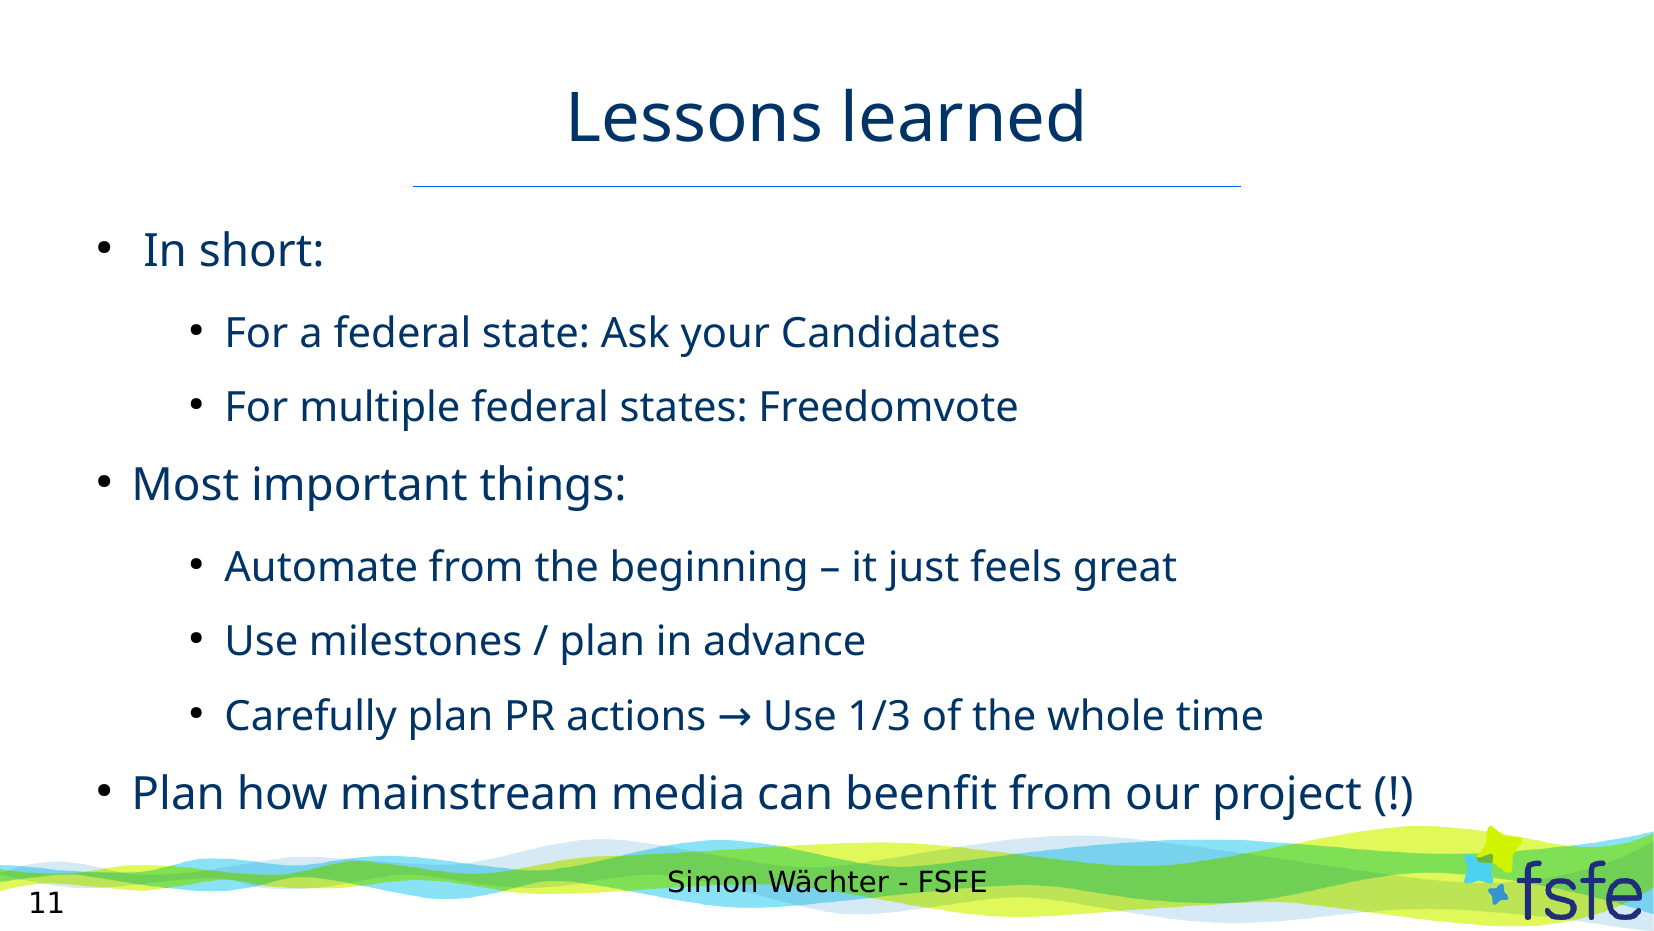

# Lessons learned
 In short:
For a federal state: Ask your Candidates
For multiple federal states: Freedomvote
Most important things:
Automate from the beginning – it just feels great
Use milestones / plan in advance
Carefully plan PR actions → Use 1/3 of the whole time
Plan how mainstream media can beenfit from our project (!)
Simon Wächter - FSFE
11